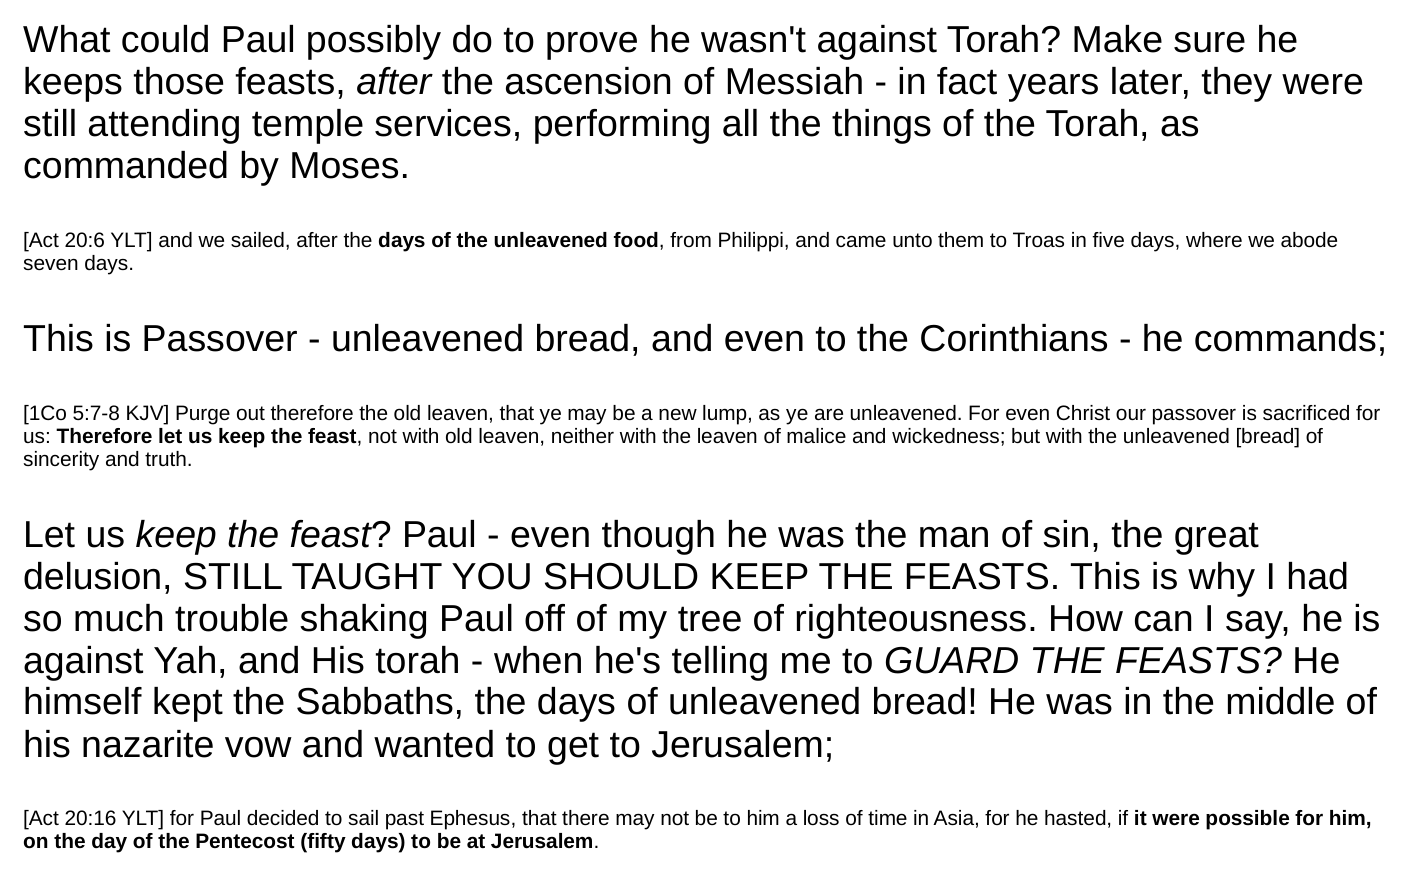

What could Paul possibly do to prove he wasn't against Torah? Make sure he keeps those feasts, after the ascension of Messiah - in fact years later, they were still attending temple services, performing all the things of the Torah, as commanded by Moses.
[Act 20:6 YLT] and we sailed, after the days of the unleavened food, from Philippi, and came unto them to Troas in five days, where we abode seven days.
This is Passover - unleavened bread, and even to the Corinthians - he commands;
[1Co 5:7-8 KJV] Purge out therefore the old leaven, that ye may be a new lump, as ye are unleavened. For even Christ our passover is sacrificed for us: Therefore let us keep the feast, not with old leaven, neither with the leaven of malice and wickedness; but with the unleavened [bread] of sincerity and truth.
Let us keep the feast? Paul - even though he was the man of sin, the great delusion, STILL TAUGHT YOU SHOULD KEEP THE FEASTS. This is why I had so much trouble shaking Paul off of my tree of righteousness. How can I say, he is against Yah, and His torah - when he's telling me to GUARD THE FEASTS? He himself kept the Sabbaths, the days of unleavened bread! He was in the middle of his nazarite vow and wanted to get to Jerusalem;
[Act 20:16 YLT] for Paul decided to sail past Ephesus, that there may not be to him a loss of time in Asia, for he hasted, if it were possible for him, on the day of the Pentecost (fifty days) to be at Jerusalem.
This is one of the feasts declared in Leviticus 23, and Paul seems dedicated to keeping it as well.
[Lev 23:15-19 YLT] 'And ye have numbered to you from the morrow of the sabbath, from the day of your bringing in the sheaf of the wave-offering: they are seven perfect sabbaths; unto the morrow of the seventh sabbath ye do number fifty days, and ye have brought near a new present to Jehovah; out of your dwellings ye bring in bread of a wave-offering, two [loaves], of two tenth deals of flour they are, [with] yeast they are baken, first-[fruits] to Jehovah. 'And ye have brought near, besides the bread, seven lambs, perfect ones, sons of a year, and one bullock, a son of the herd, and two rams; they are a burnt-offering to Jehovah, with their present and their libations, a fire-offering of sweet fragrance to Jehovah. 'And ye have prepared one kid of the goats for a sin-offering, and two lambs, sons of a year, for a sacrifice of peace-offerings,